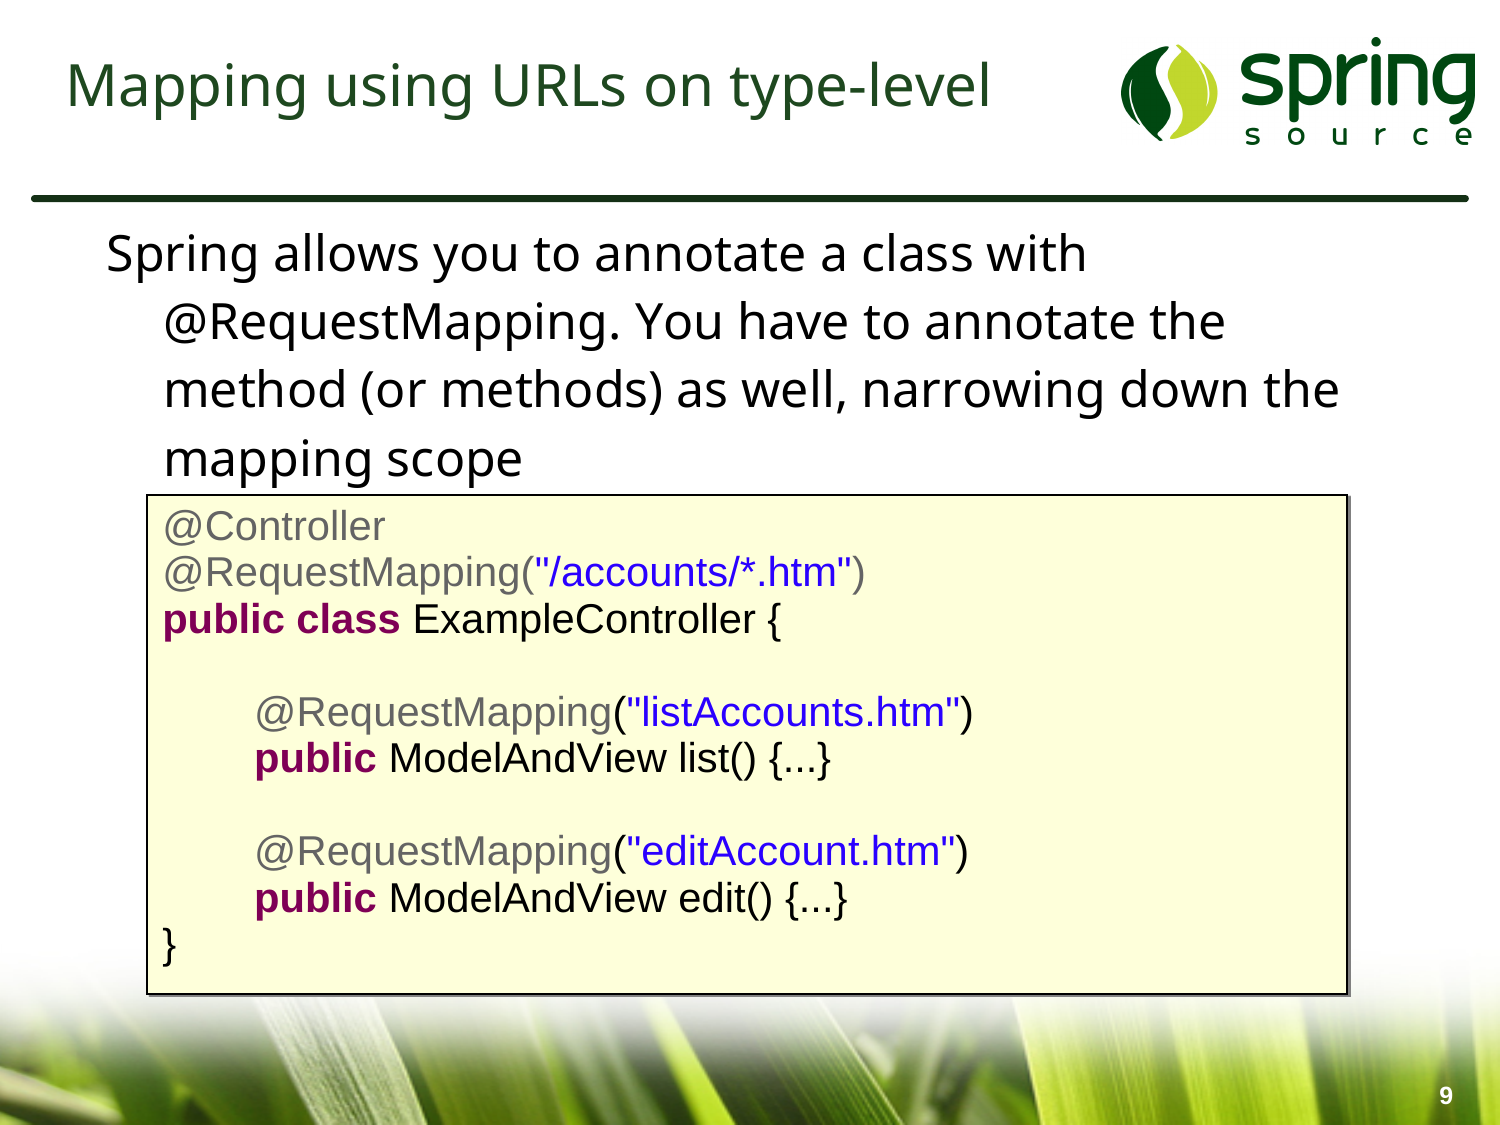

# Mapping using URLs on type-level
Spring allows you to annotate a class with @RequestMapping. You have to annotate the method (or methods) as well, narrowing down the mapping scope
@Controller
@RequestMapping("/accounts/*.htm")
public class ExampleController {
 @RequestMapping("listAccounts.htm")
 public ModelAndView list() {...}
 @RequestMapping("editAccount.htm")
 public ModelAndView edit() {...}
}